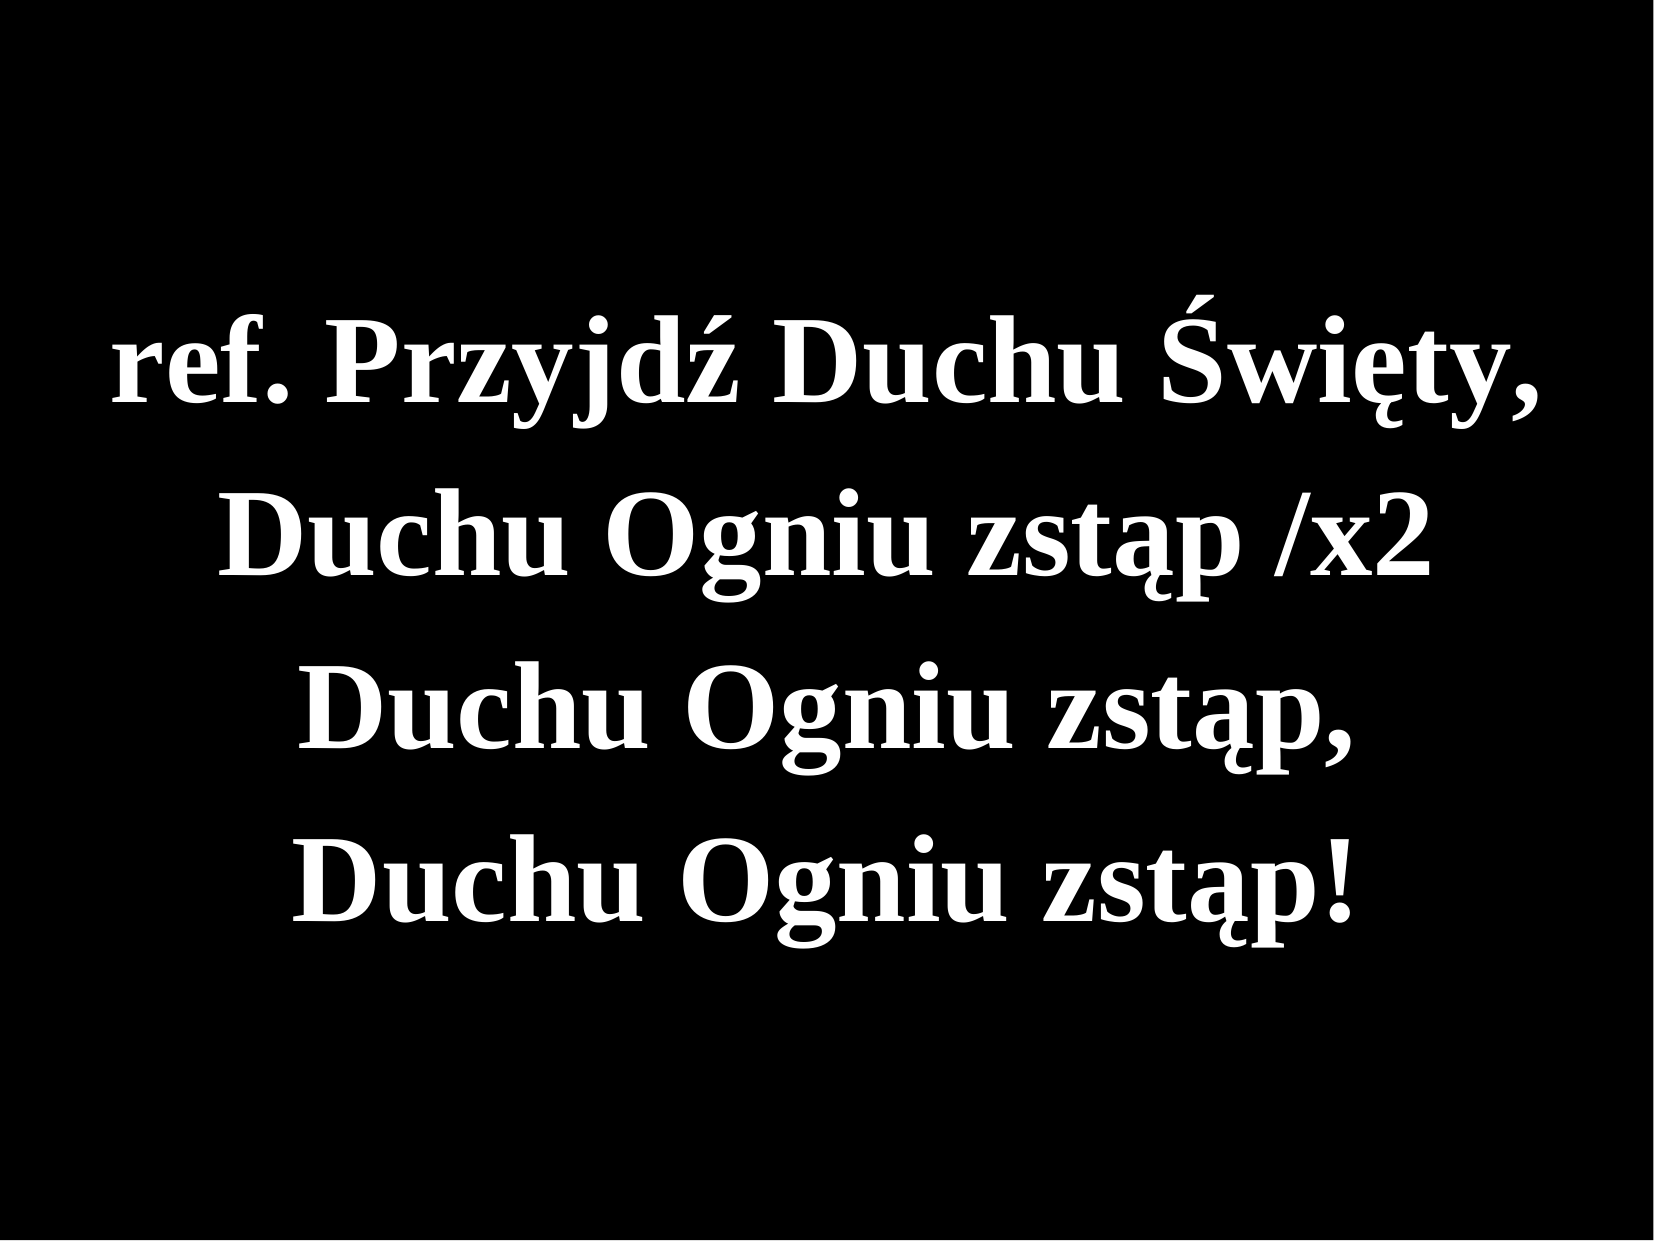

# ref. Przyjdź Duchu Święty, ppp Duchu Ogniu zstąp /x2 ppp Duchu Ogniu zstąp, ppp Duchu Ogniu zstąp!